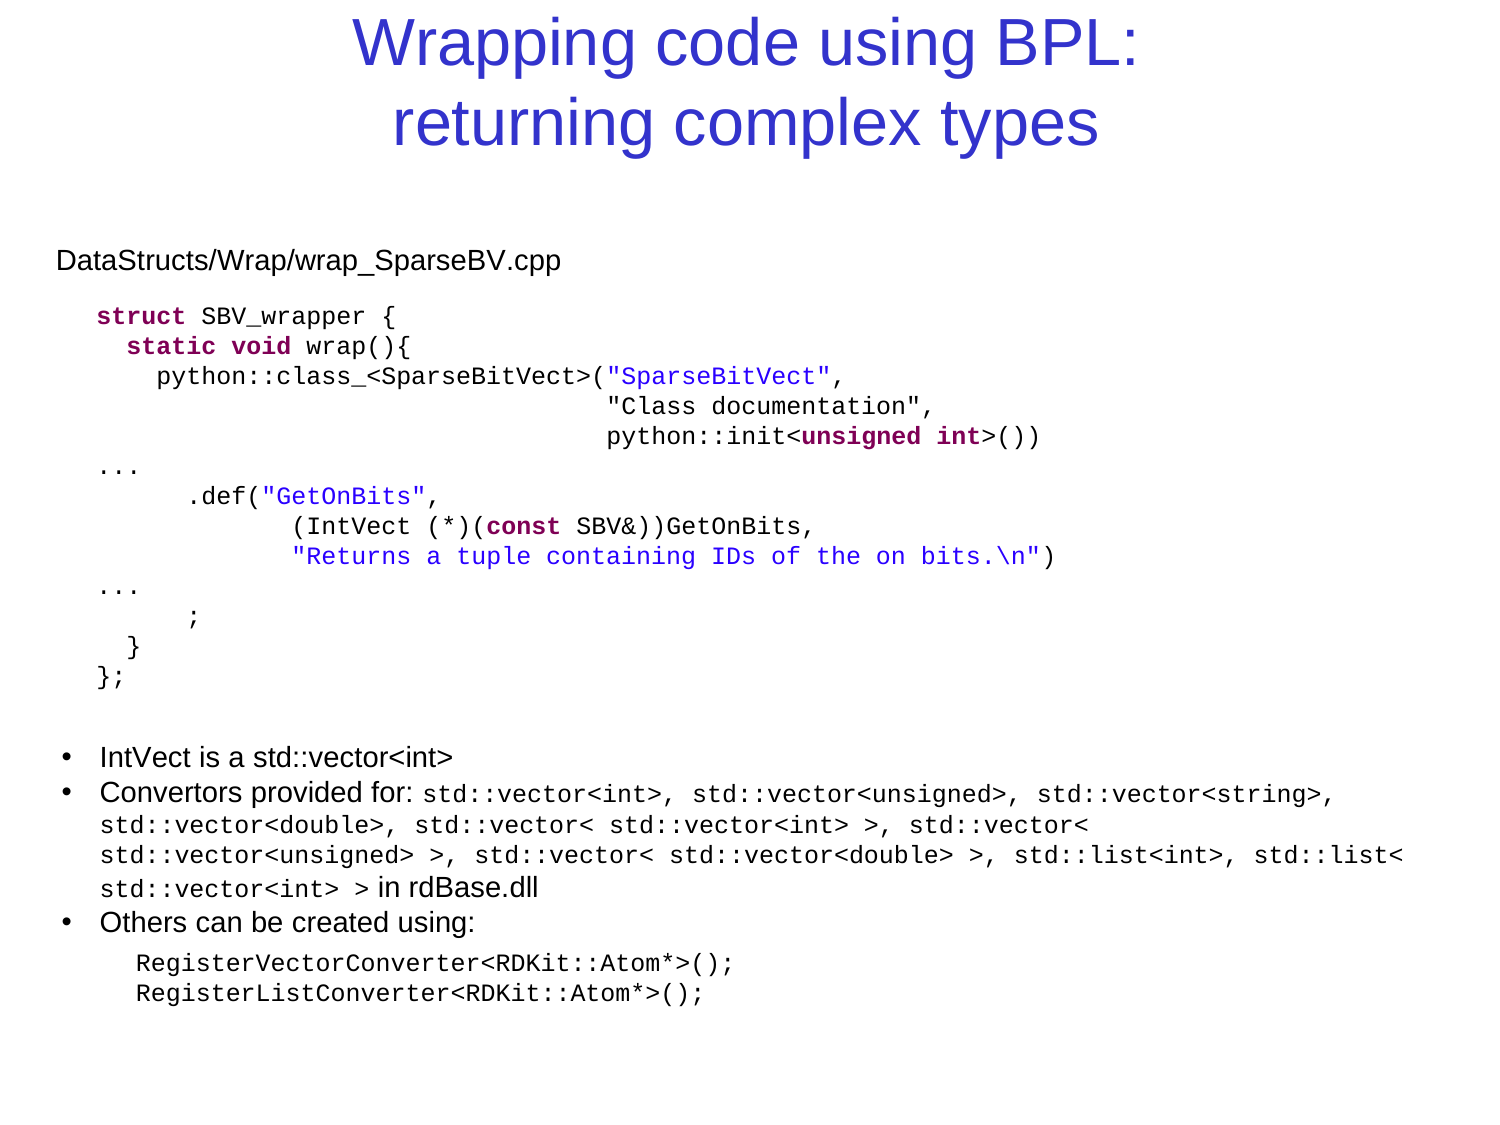

# Wrapping code using BPL: returning complex types
DataStructs/Wrap/wrap_SparseBV.cpp
struct SBV_wrapper {
 static void wrap(){
 python::class_<SparseBitVect>("SparseBitVect",
 			 "Class documentation",
 			 python::init<unsigned int>())
...
 .def("GetOnBits",
	 (IntVect (*)(const SBV&))GetOnBits,
	 "Returns a tuple containing IDs of the on bits.\n")
...
 ;
 }
};
IntVect is a std::vector<int>
Convertors provided for: std::vector<int>, std::vector<unsigned>, std::vector<string>, std::vector<double>, std::vector< std::vector<int> >, std::vector< std::vector<unsigned> >, std::vector< std::vector<double> >, std::list<int>, std::list< std::vector<int> > in rdBase.dll
Others can be created using:
RegisterVectorConverter<RDKit::Atom*>();
RegisterListConverter<RDKit::Atom*>();